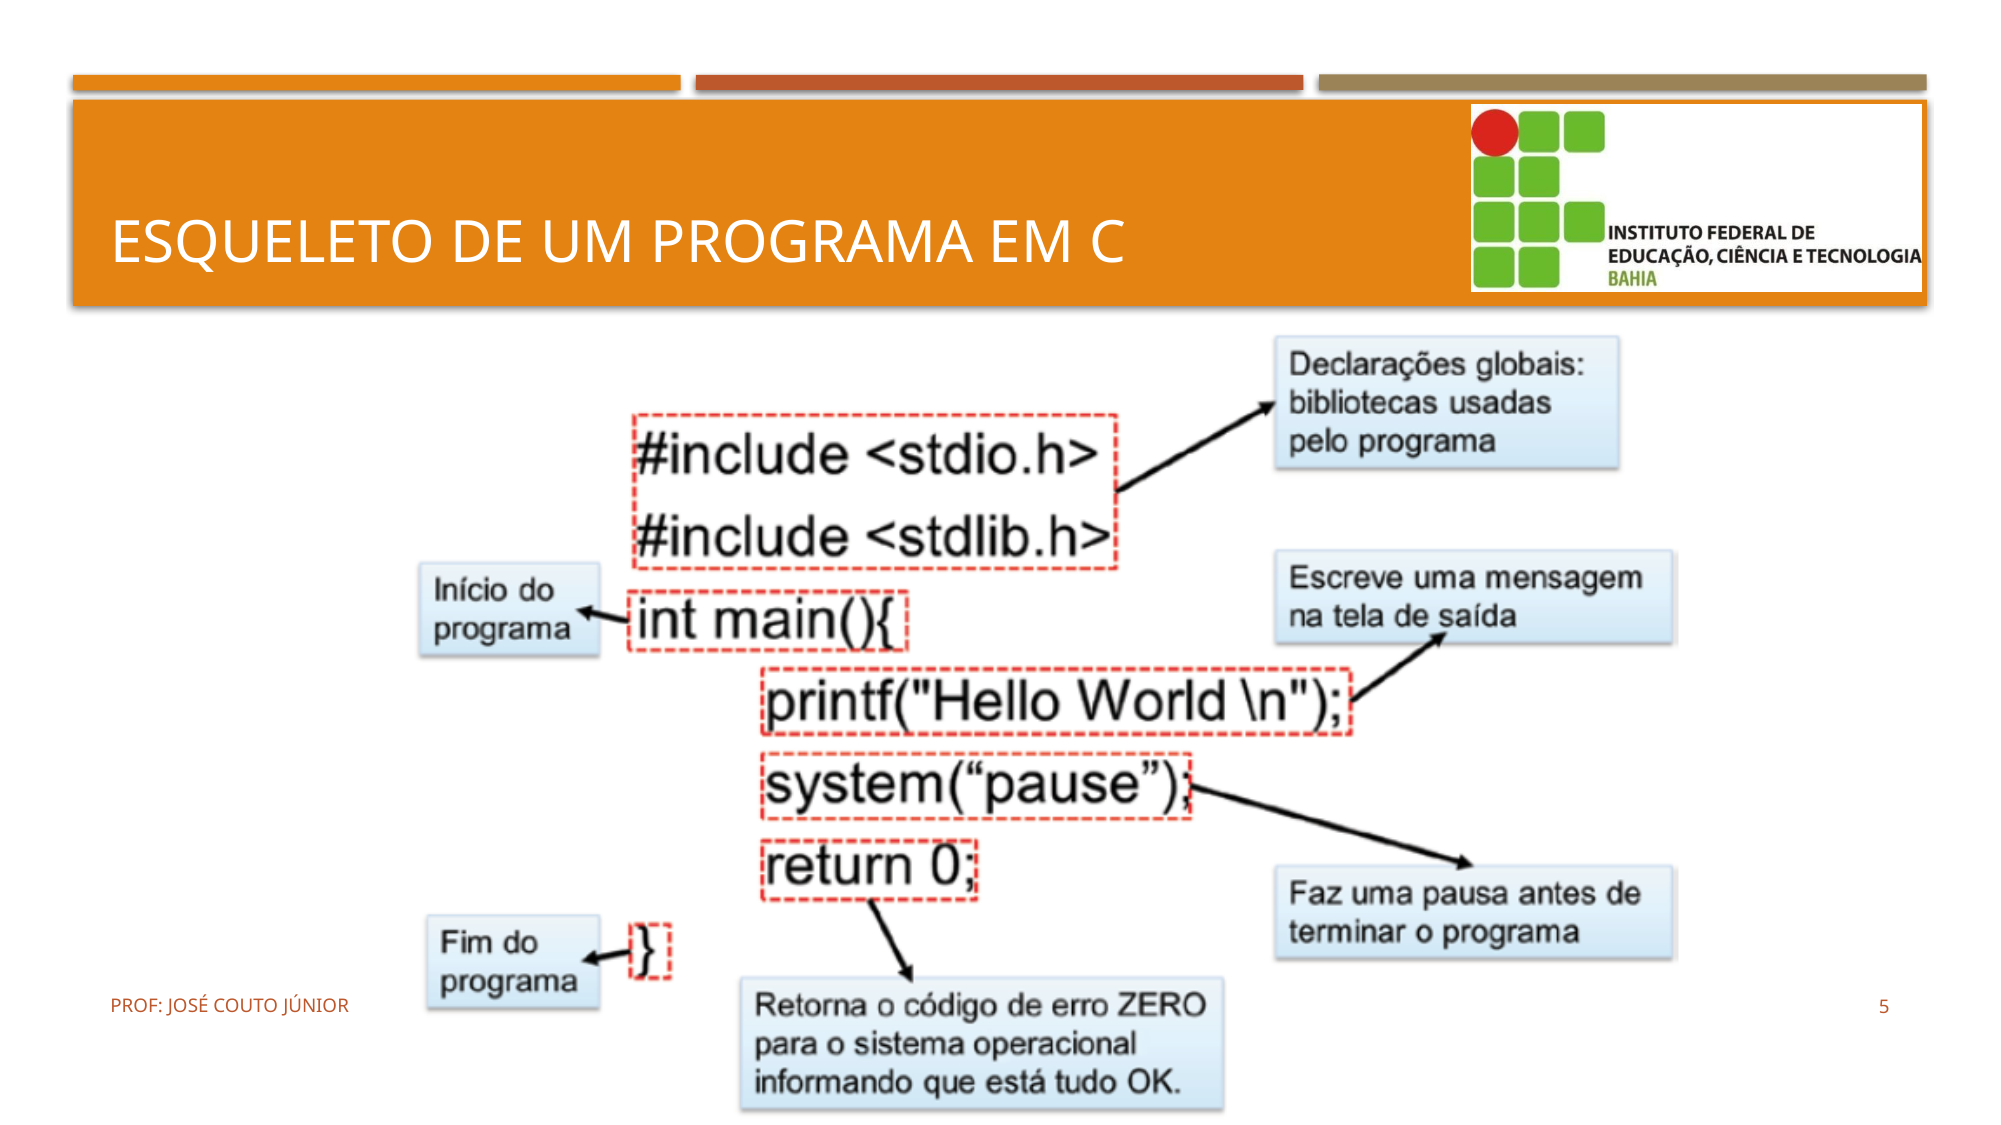

# Esqueleto de um programa em C
Prof: José Couto Júnior
5